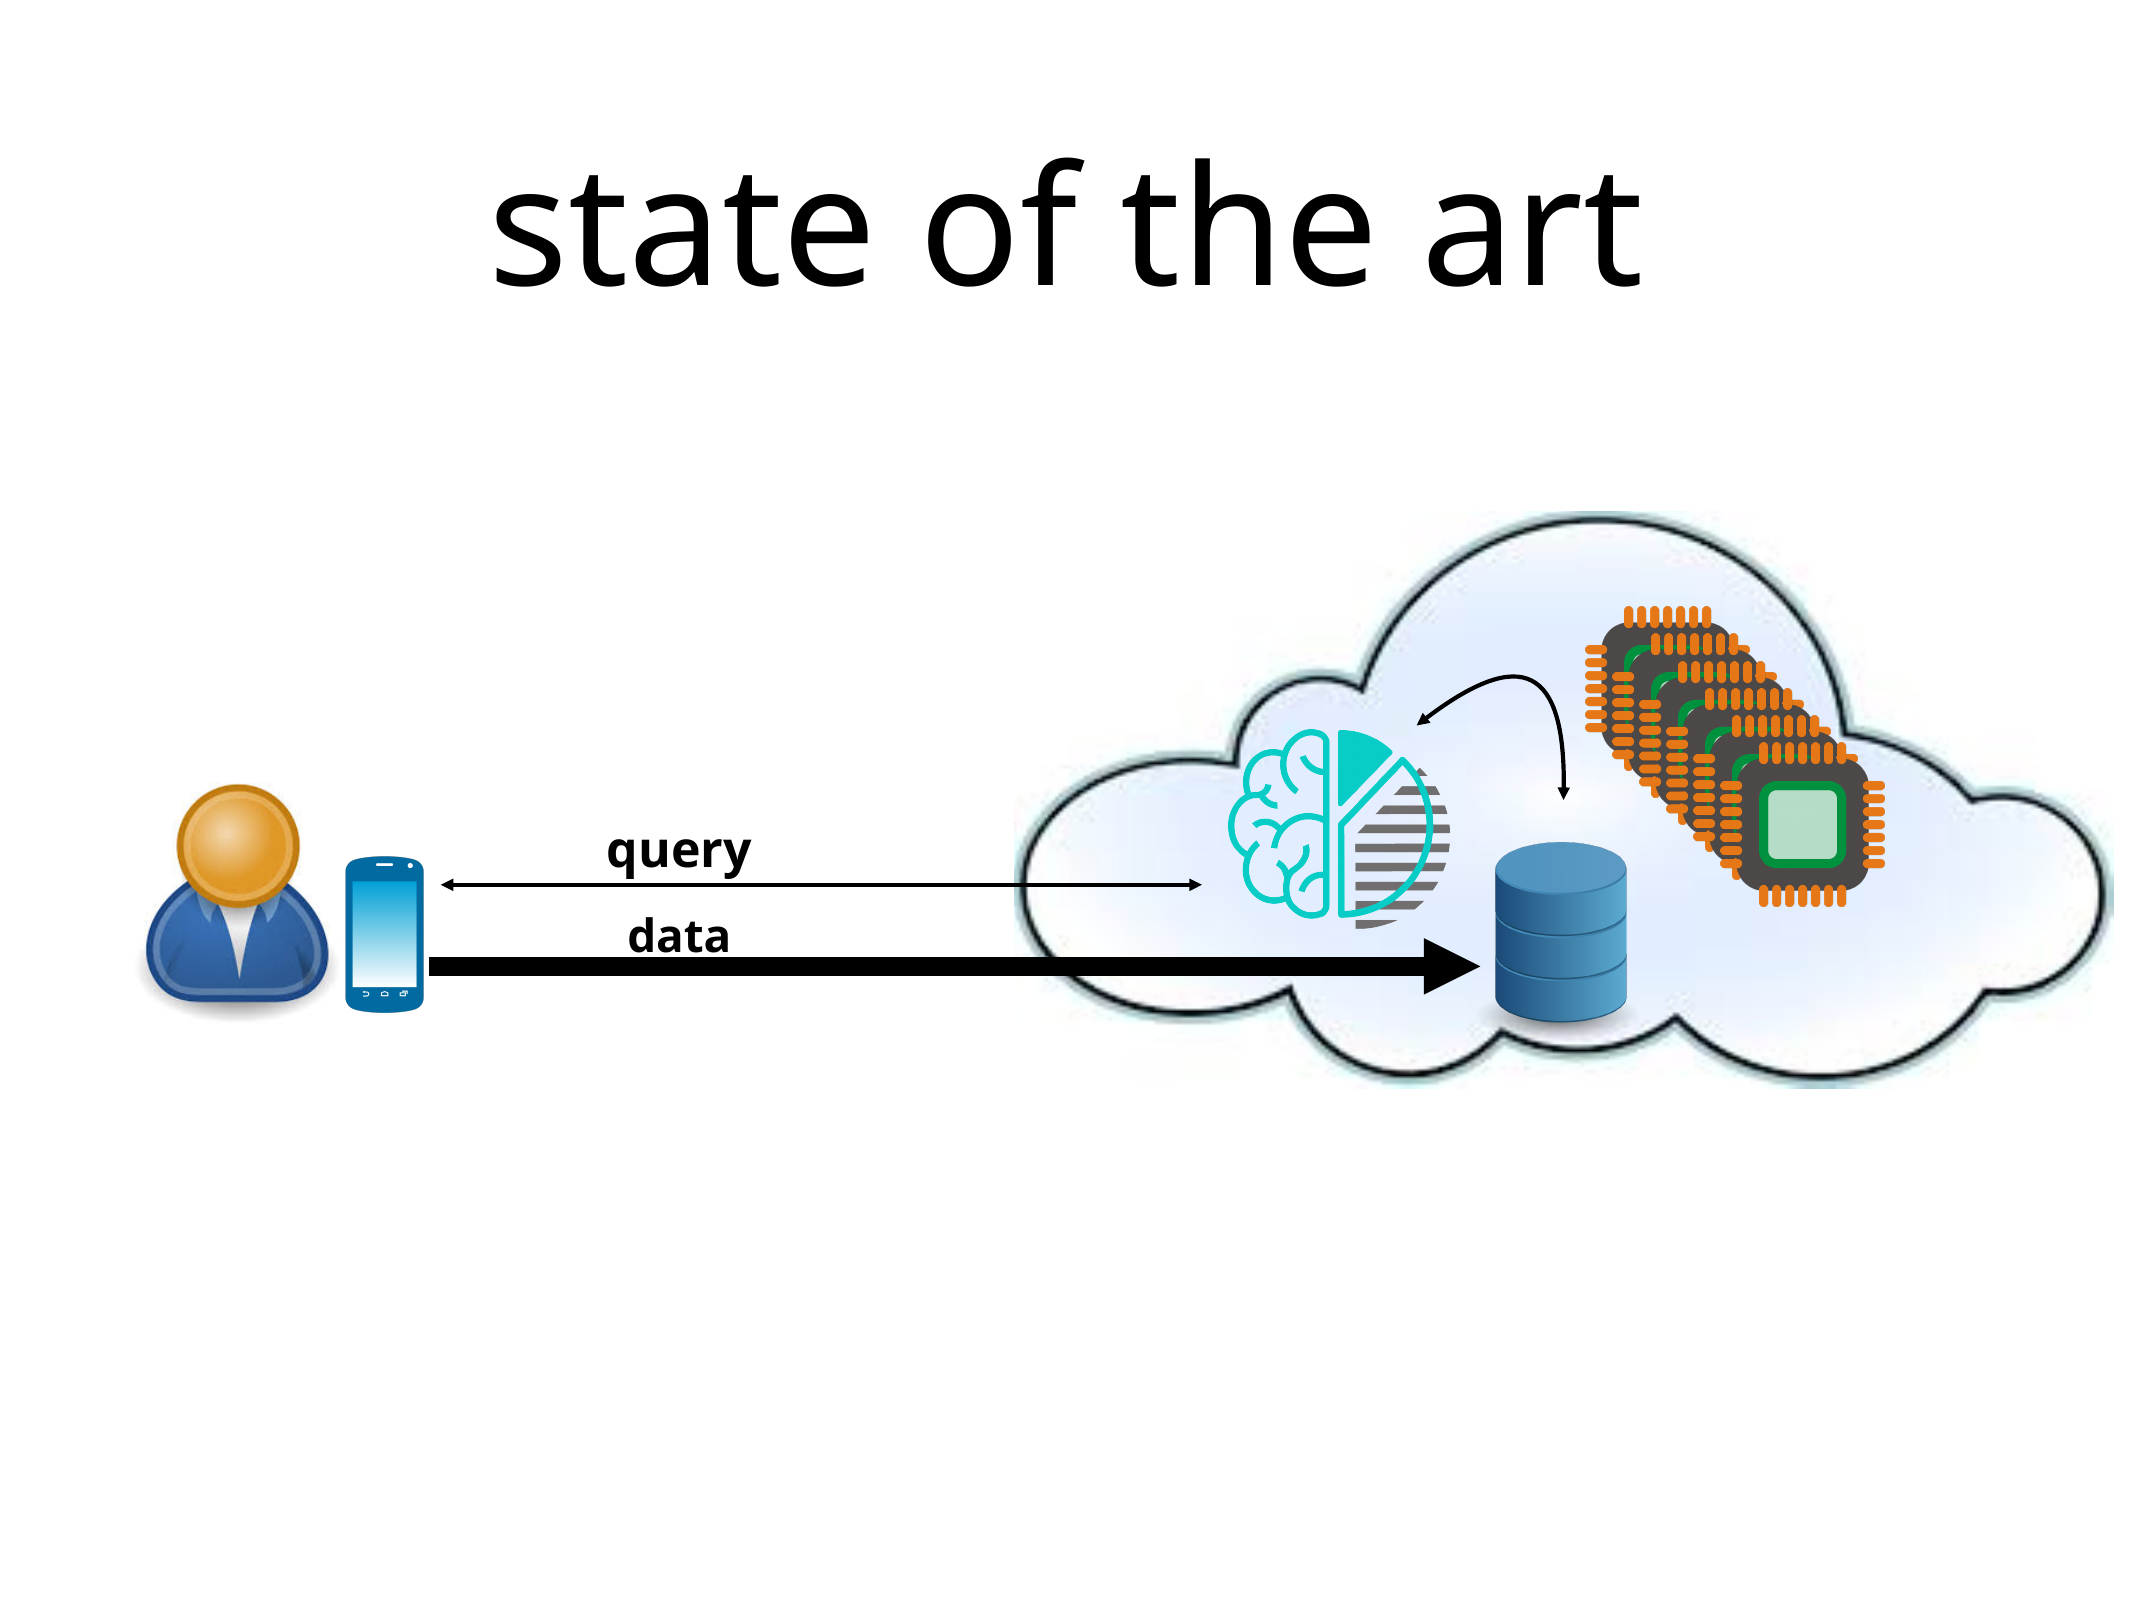

# state of the art
query
data